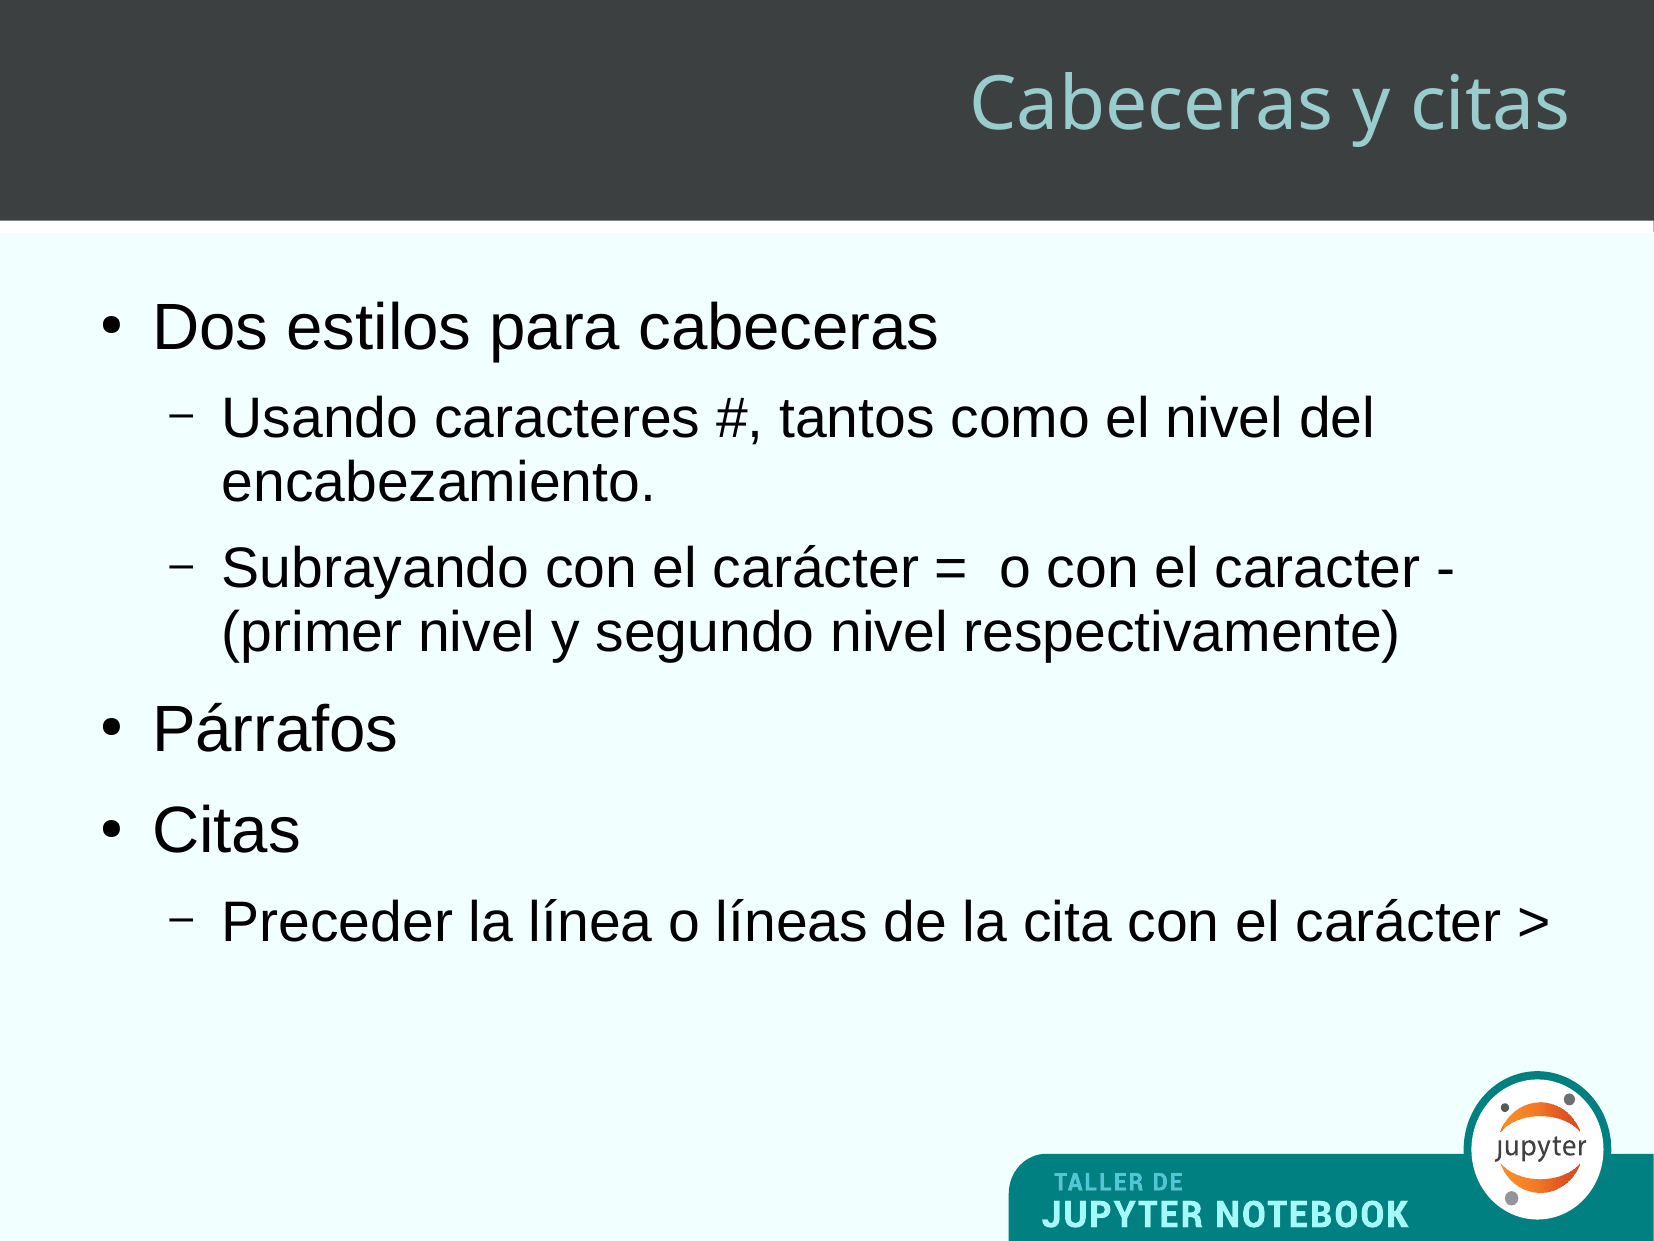

# Cabeceras y citas
Dos estilos para cabeceras
Usando caracteres #, tantos como el nivel del encabezamiento.
Subrayando con el carácter = o con el caracter - (primer nivel y segundo nivel respectivamente)
Párrafos
Citas
Preceder la línea o líneas de la cita con el carácter >